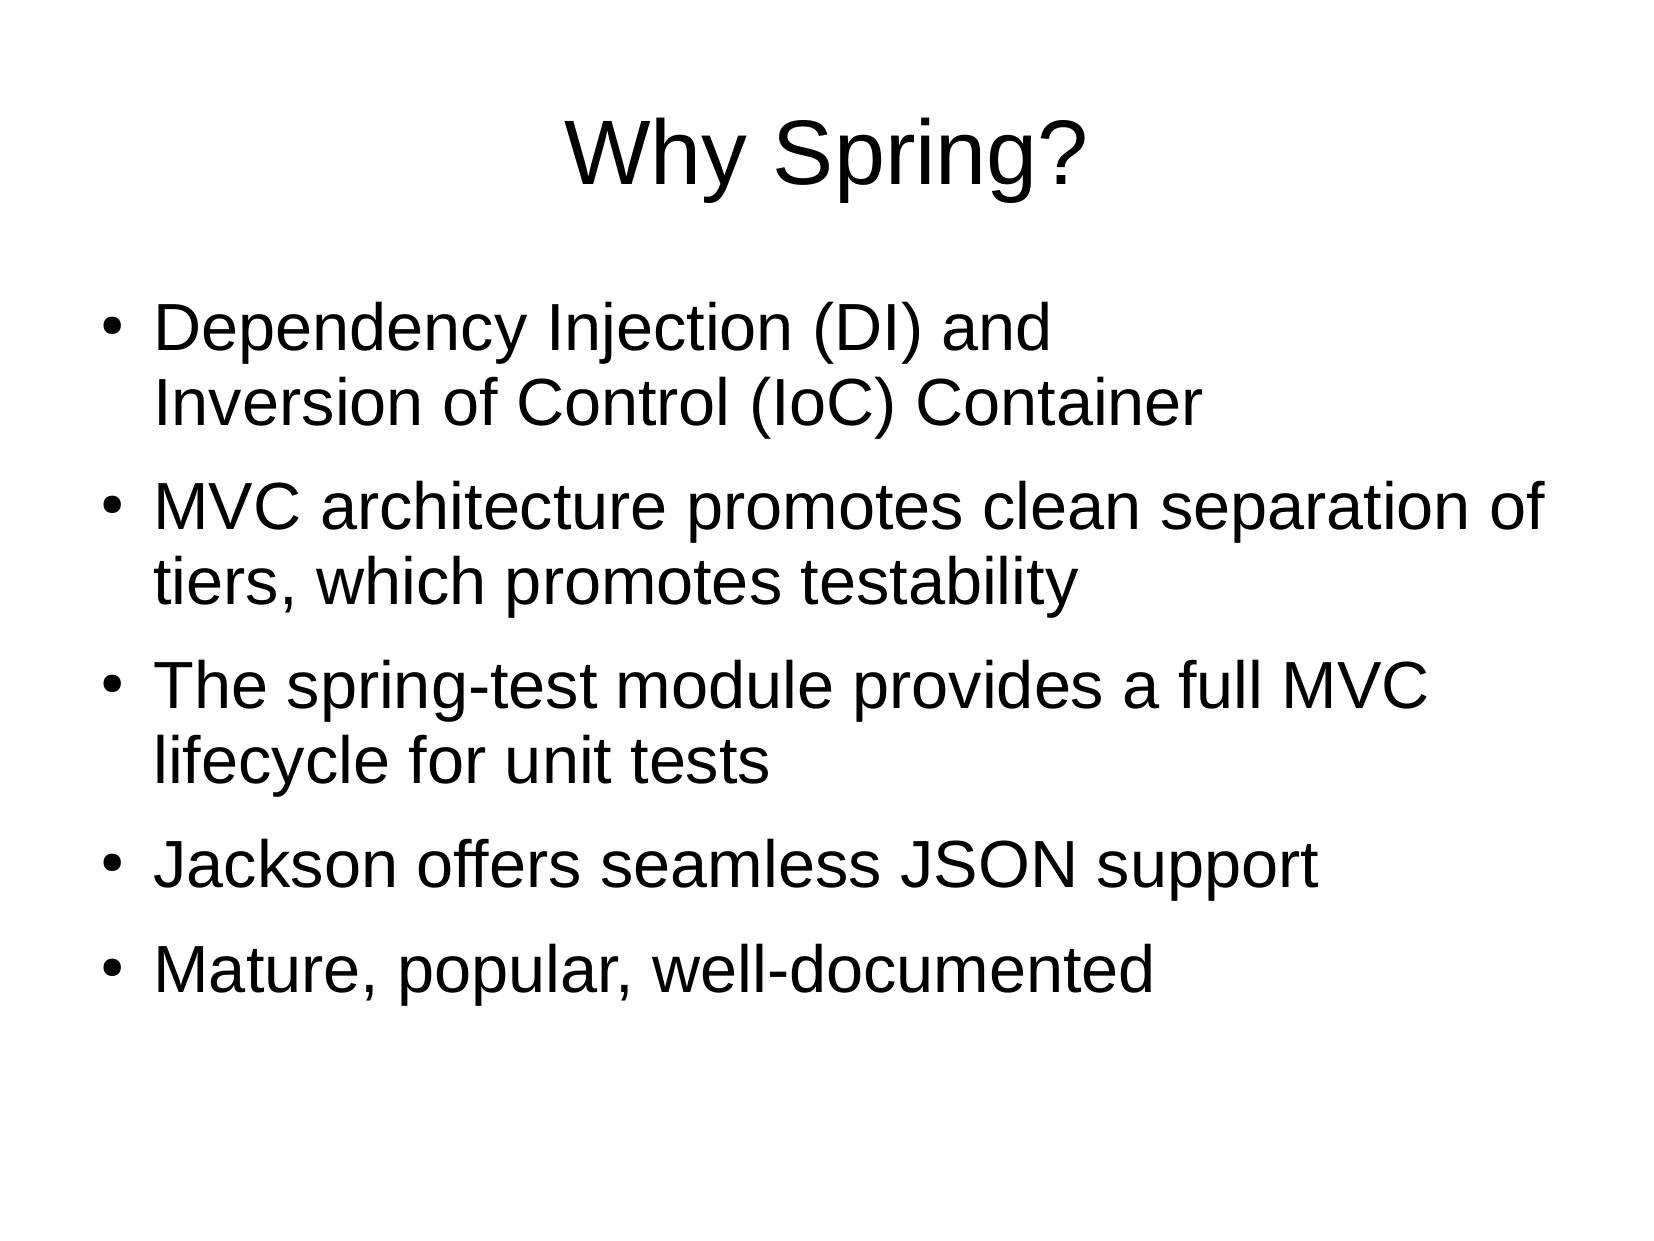

# Why Spring?
Dependency Injection (DI) and
Inversion of Control (IoC) Container
MVC architecture promotes clean separation of tiers, which promotes testability
The spring-test module provides a full MVC lifecycle for unit tests
Jackson offers seamless JSON support
Mature, popular, well-documented